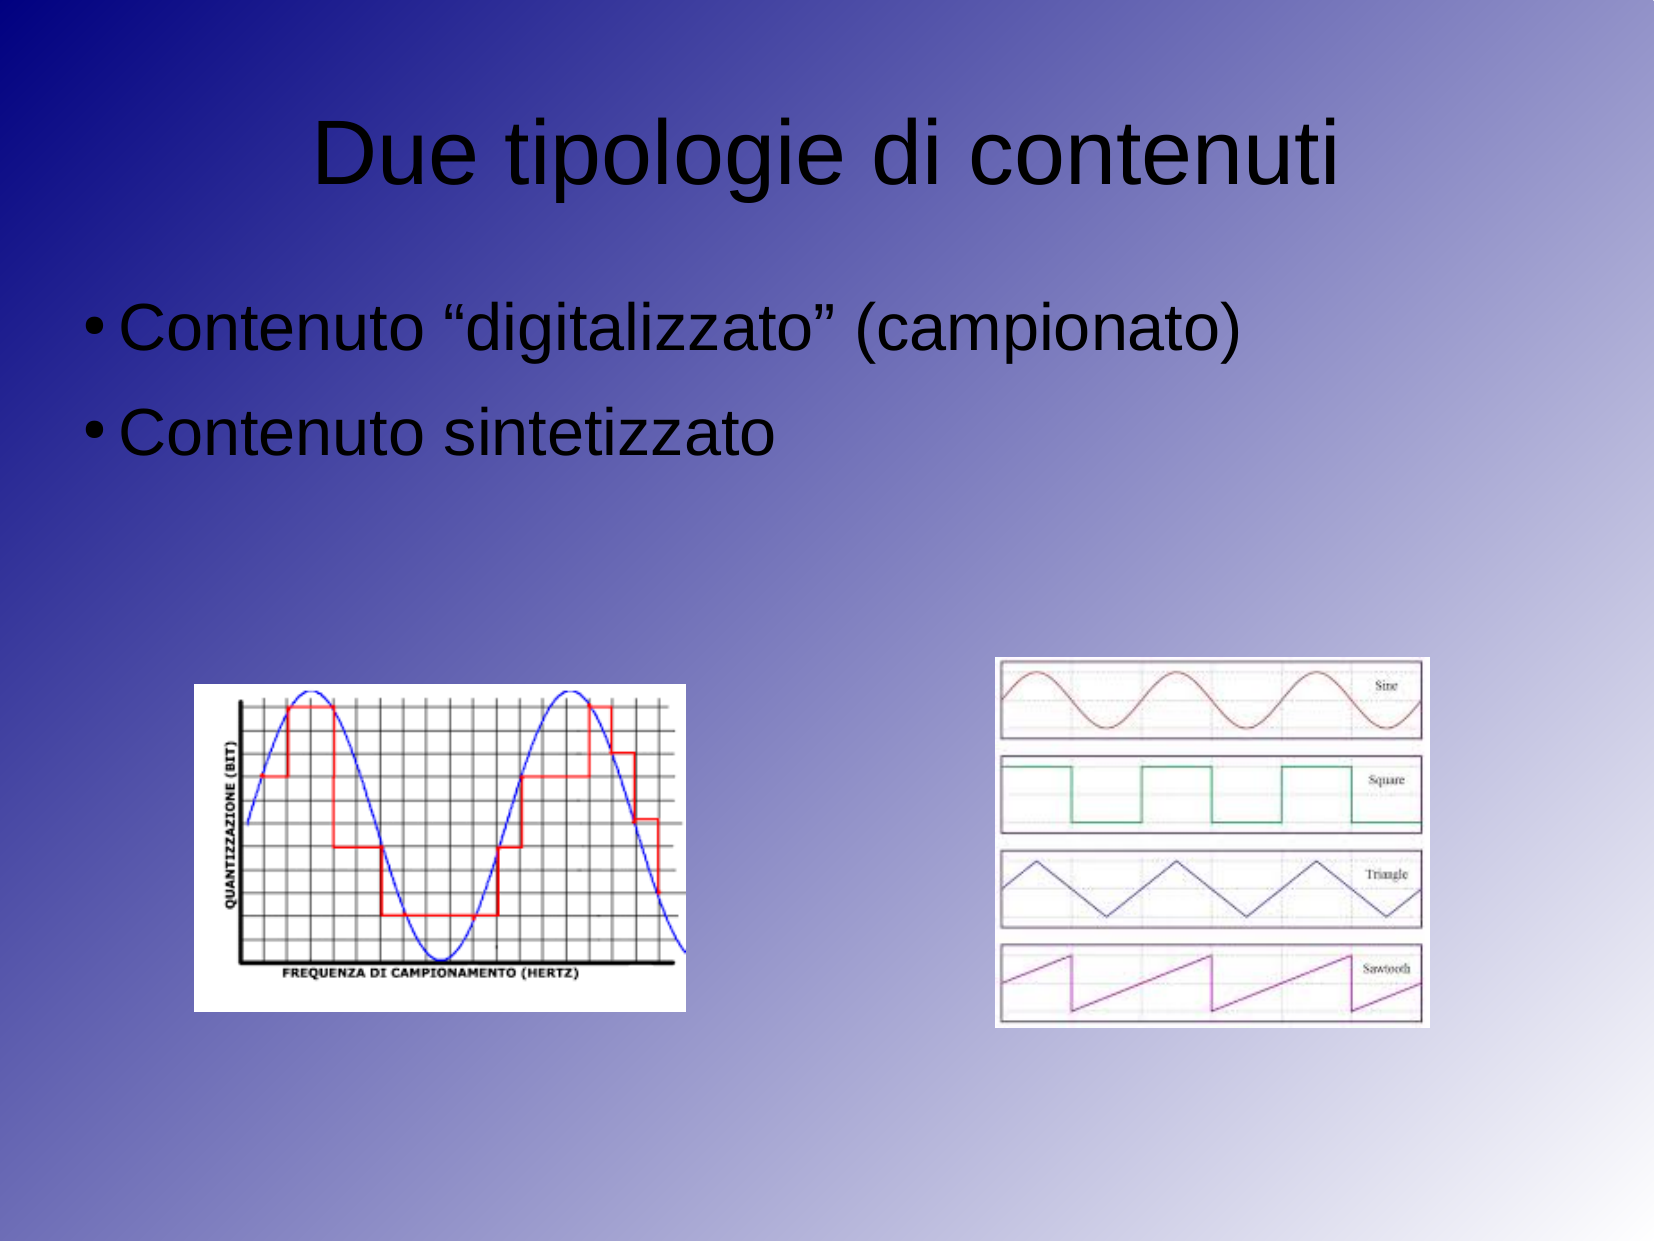

# Due tipologie di contenuti
Contenuto “digitalizzato” (campionato)
Contenuto sintetizzato